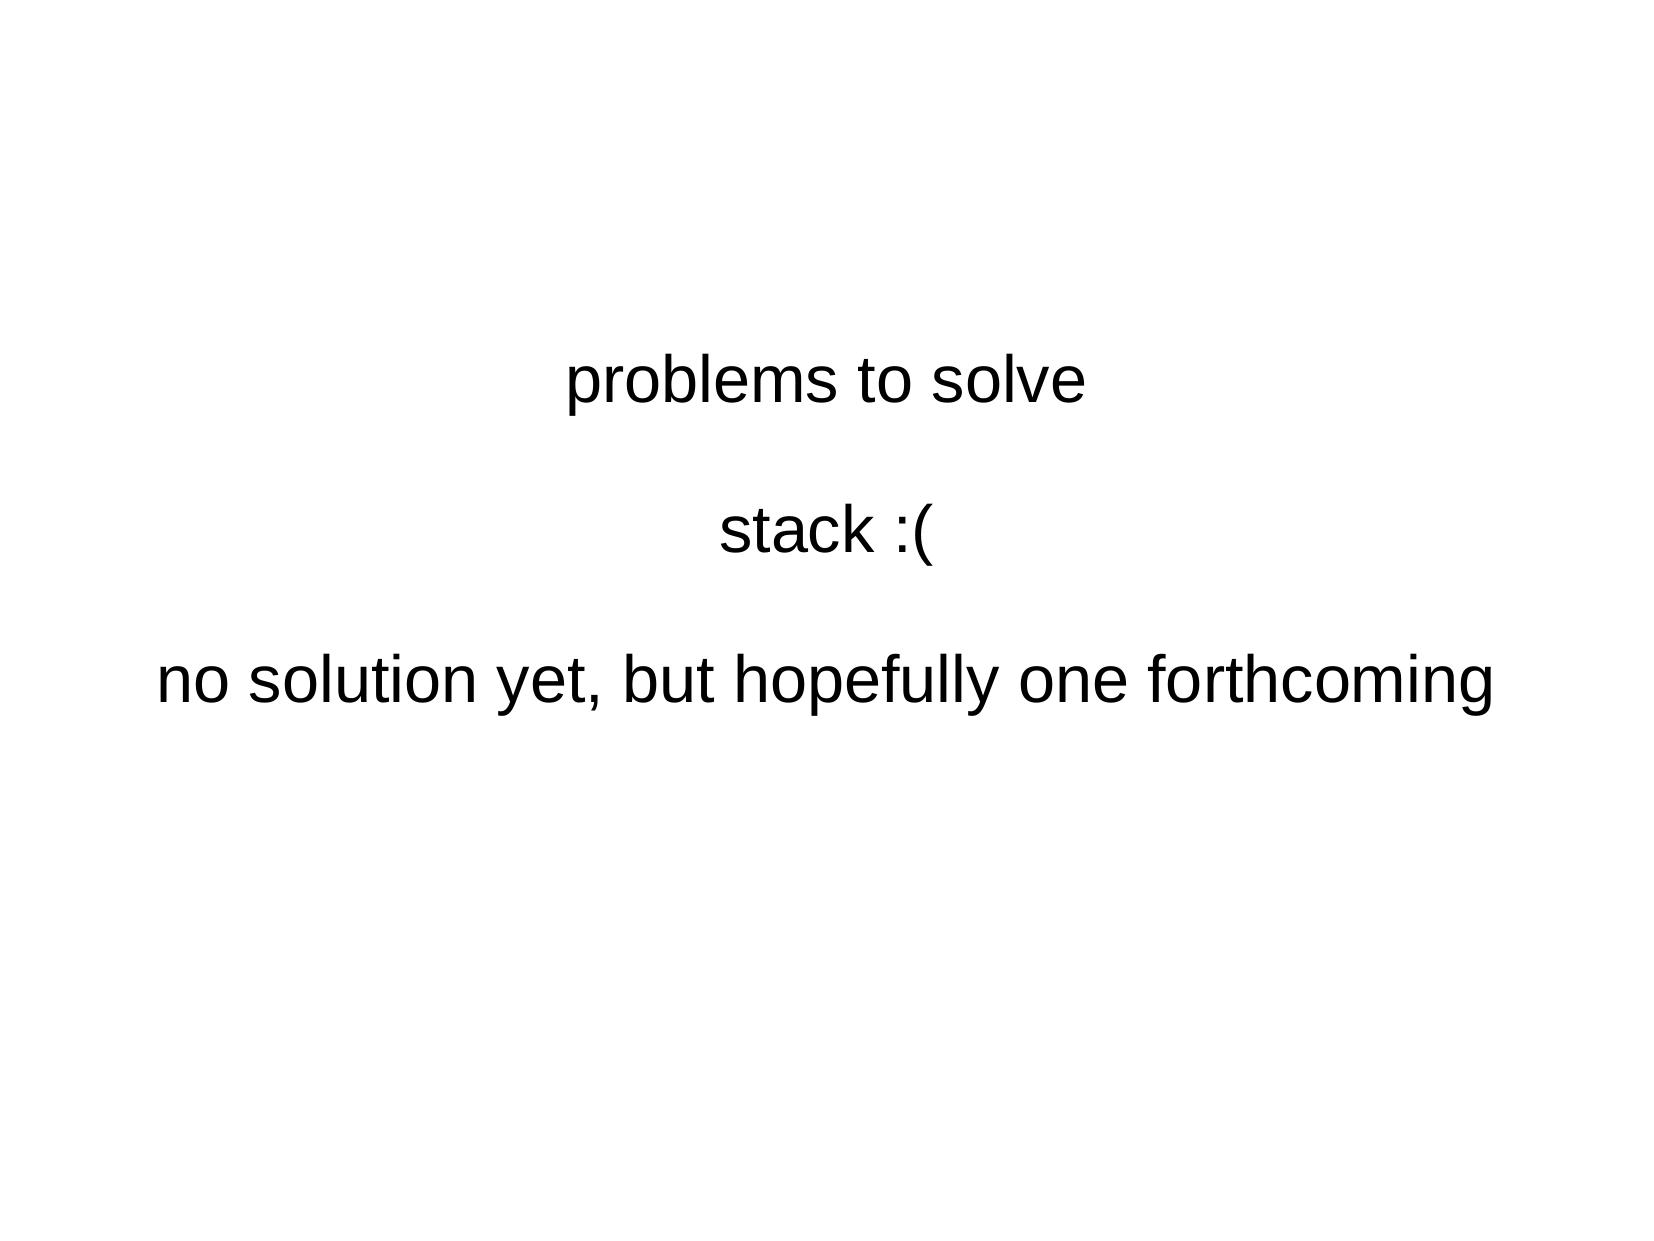

# problems to solve
stack :(
no solution yet, but hopefully one forthcoming